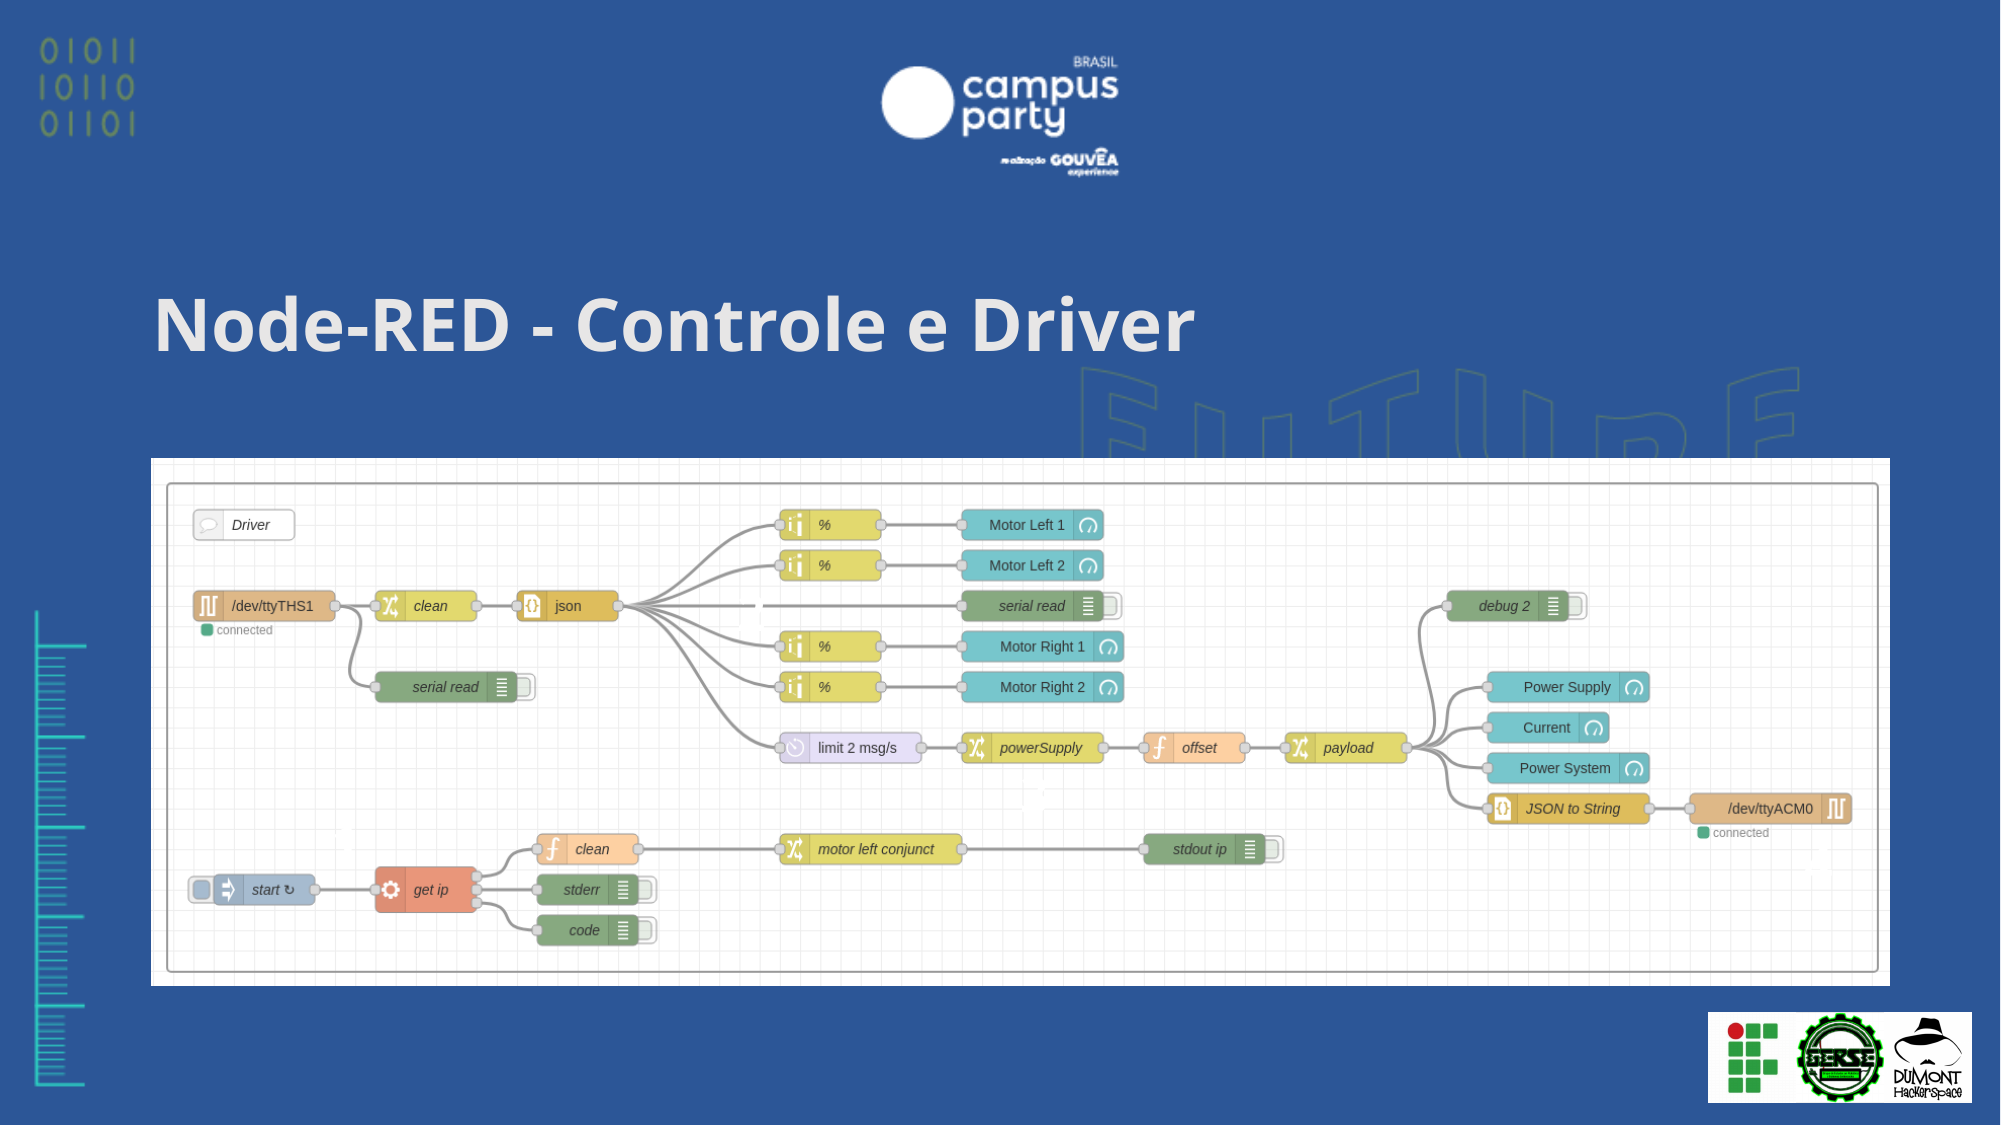

# Node-RED - Controle e Driver
2
3
1
4